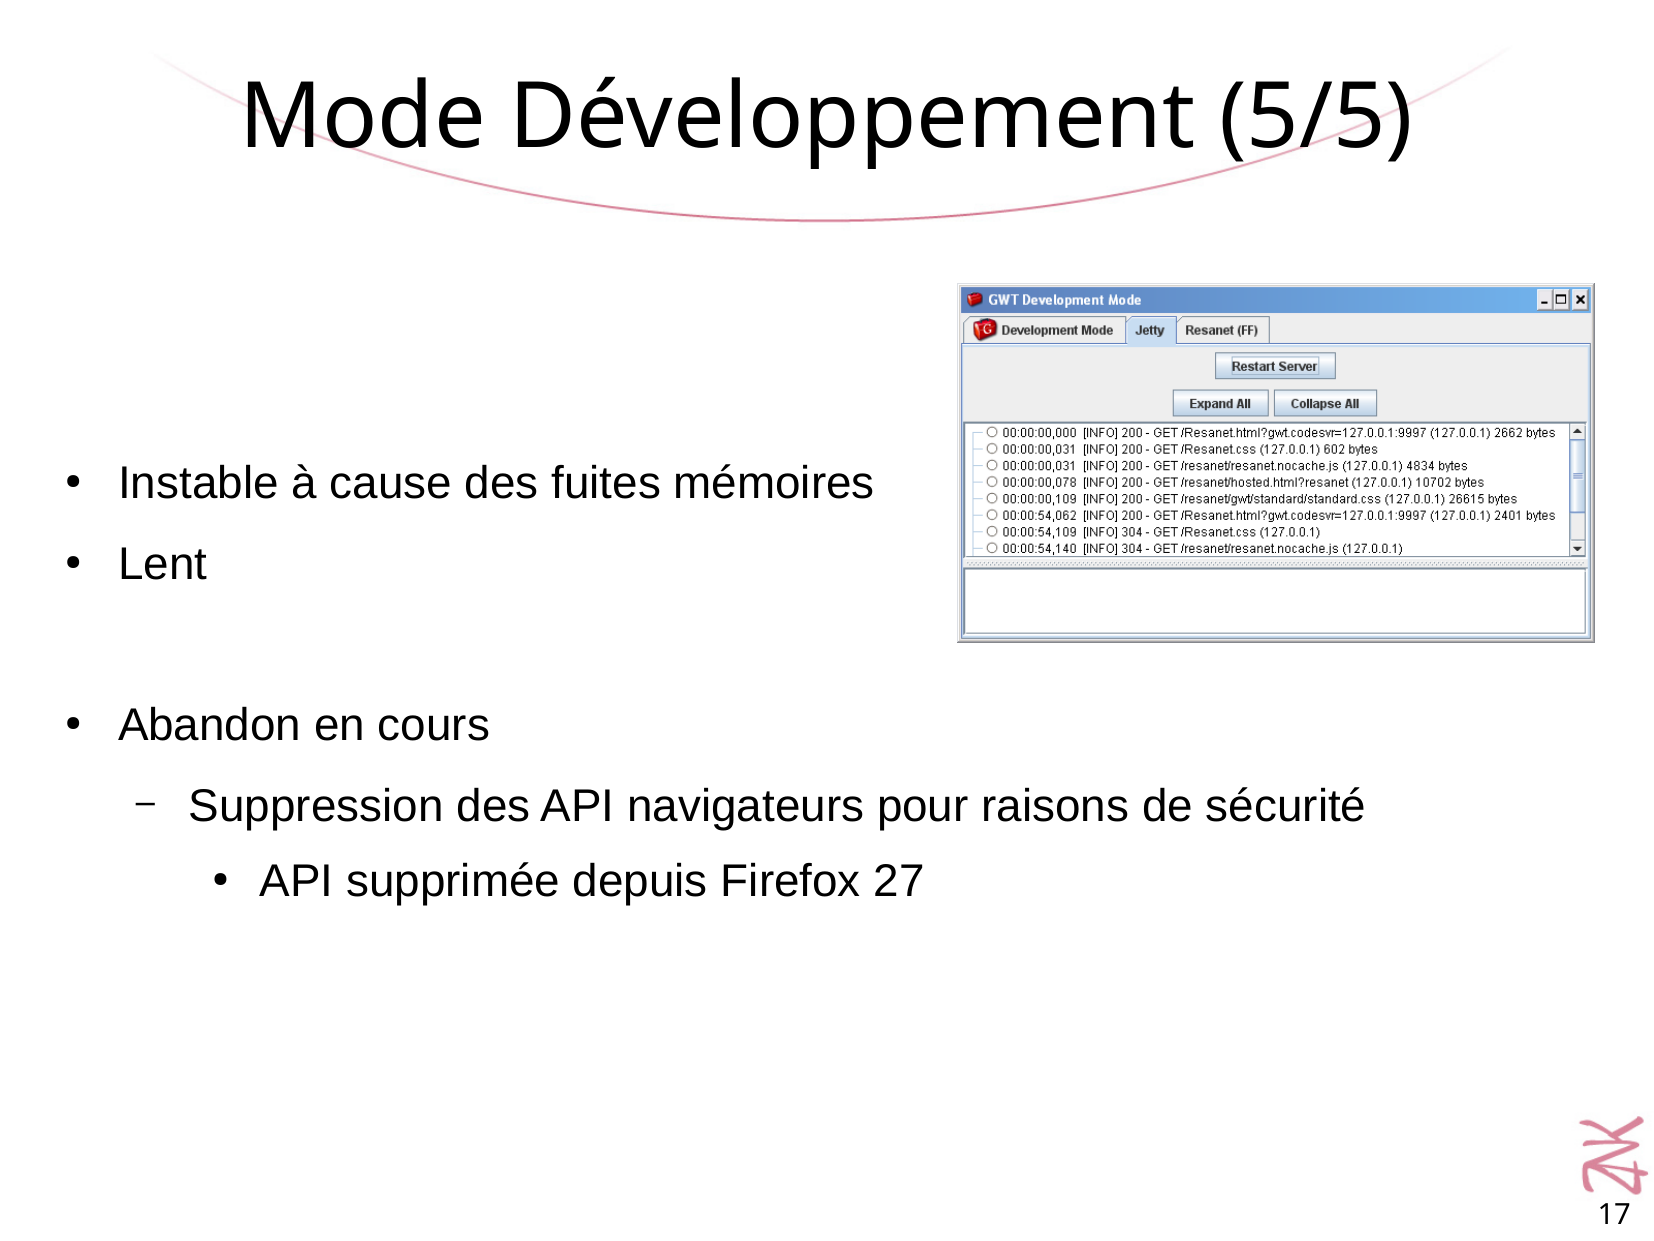

# Mode Développement (5/5)
Instable à cause des fuites mémoires
Lent
Abandon en cours
Suppression des API navigateurs pour raisons de sécurité
API supprimée depuis Firefox 27
17